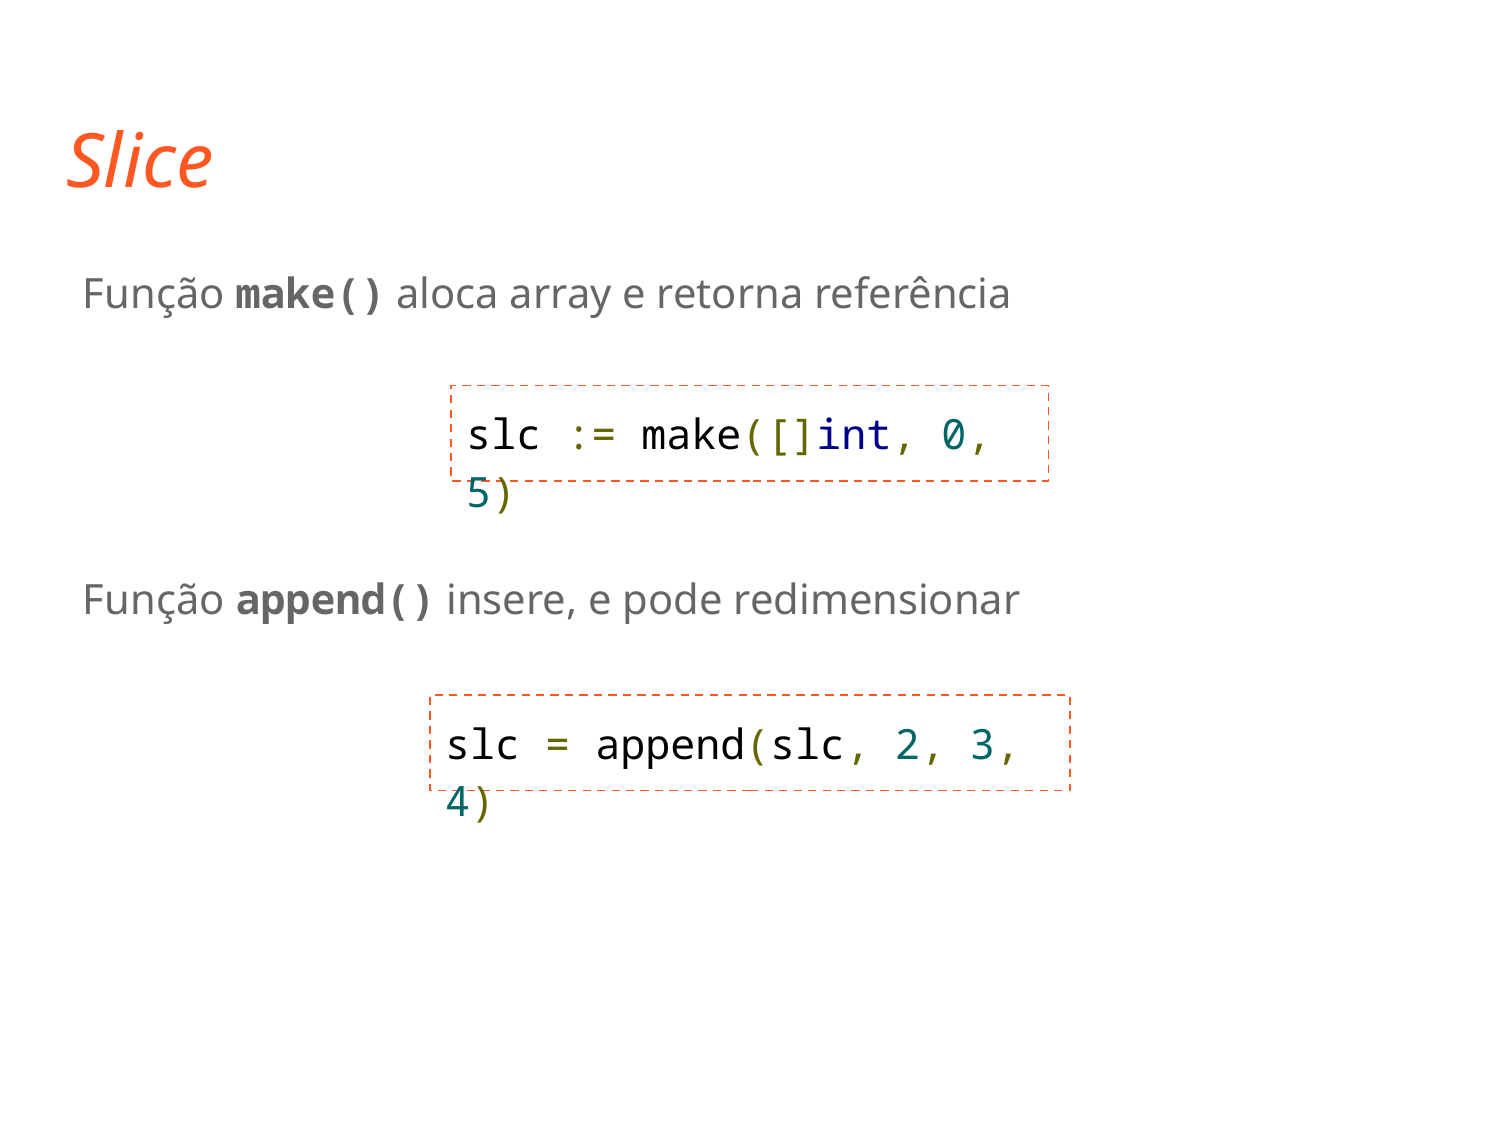

# Slice
Função make() aloca array e retorna referência
slc := make([]int, 0, 5)
Função append() insere, e pode redimensionar
slc = append(slc, 2, 3, 4)